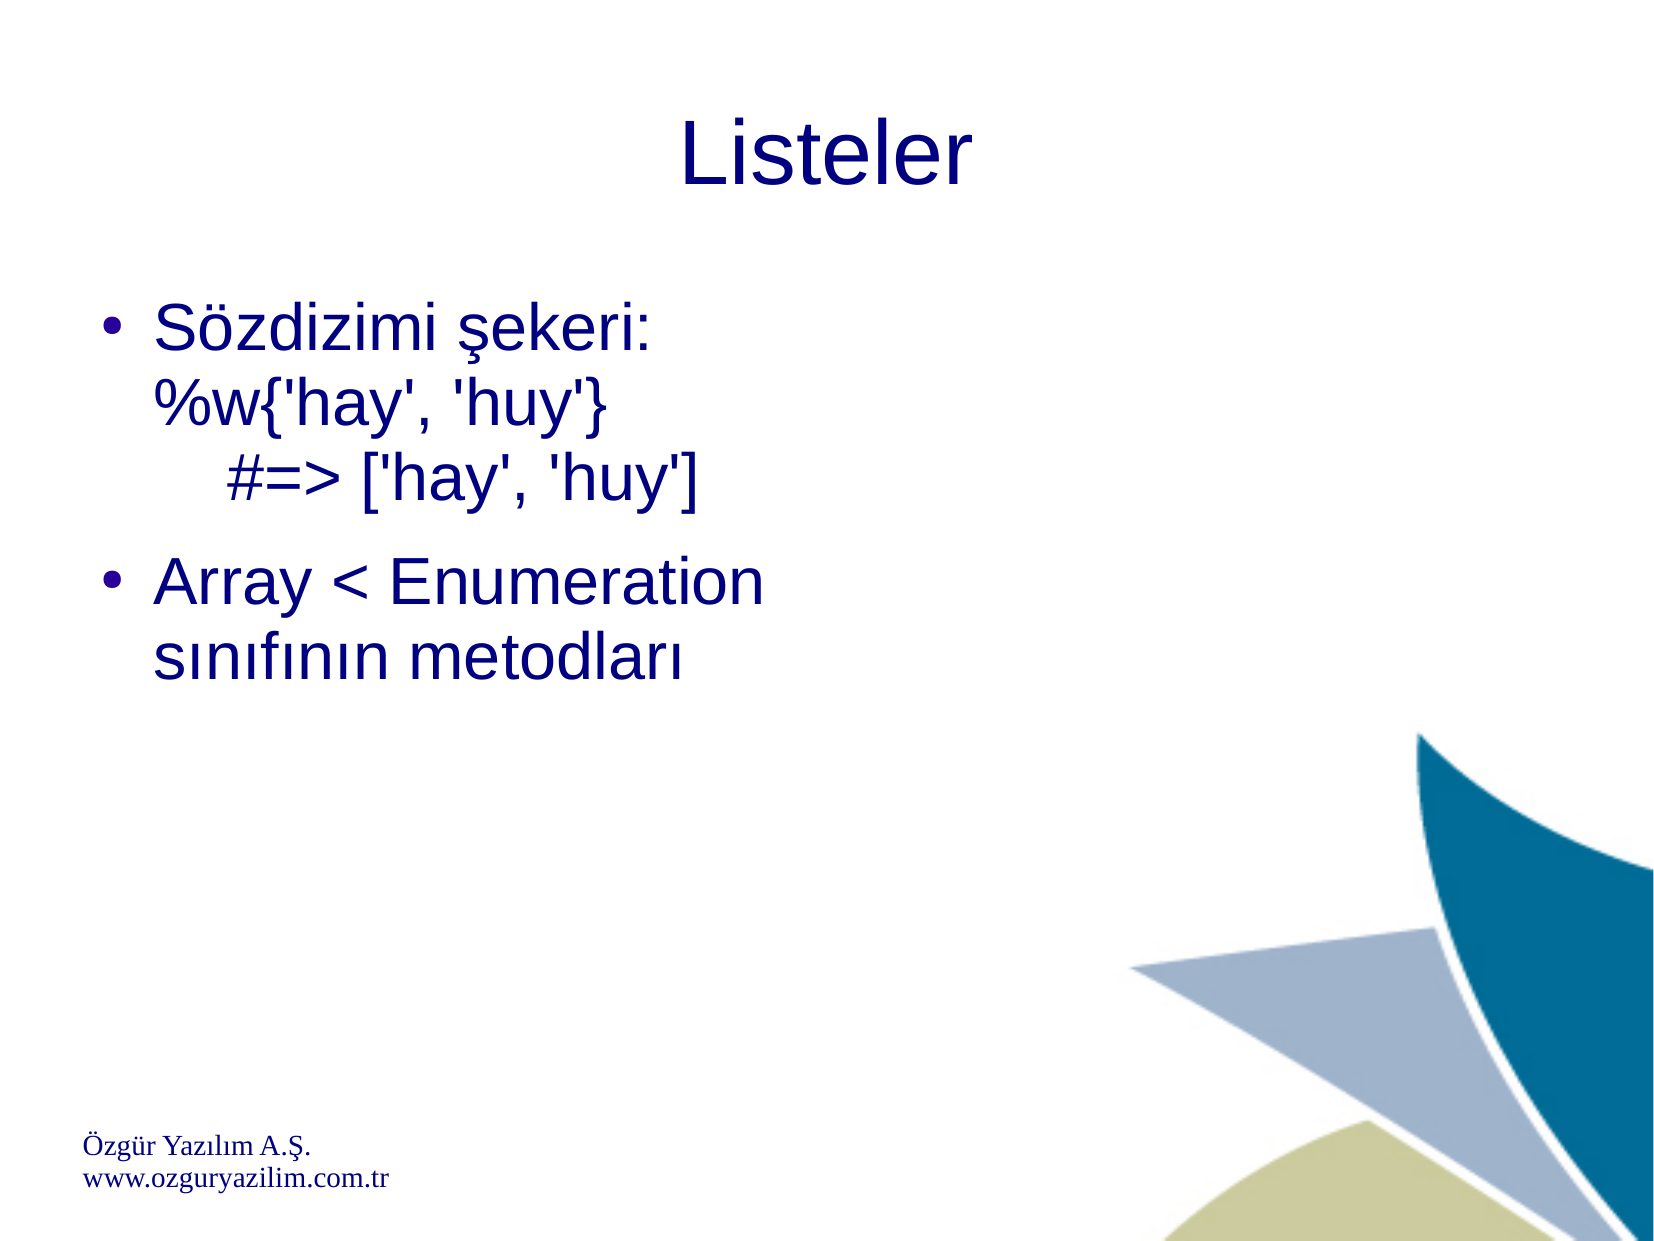

# Listeler
Sözdizimi şekeri:
%w{'hay', 'huy'}
 #=> ['hay', 'huy']
Array < Enumeration sınıfının metodları